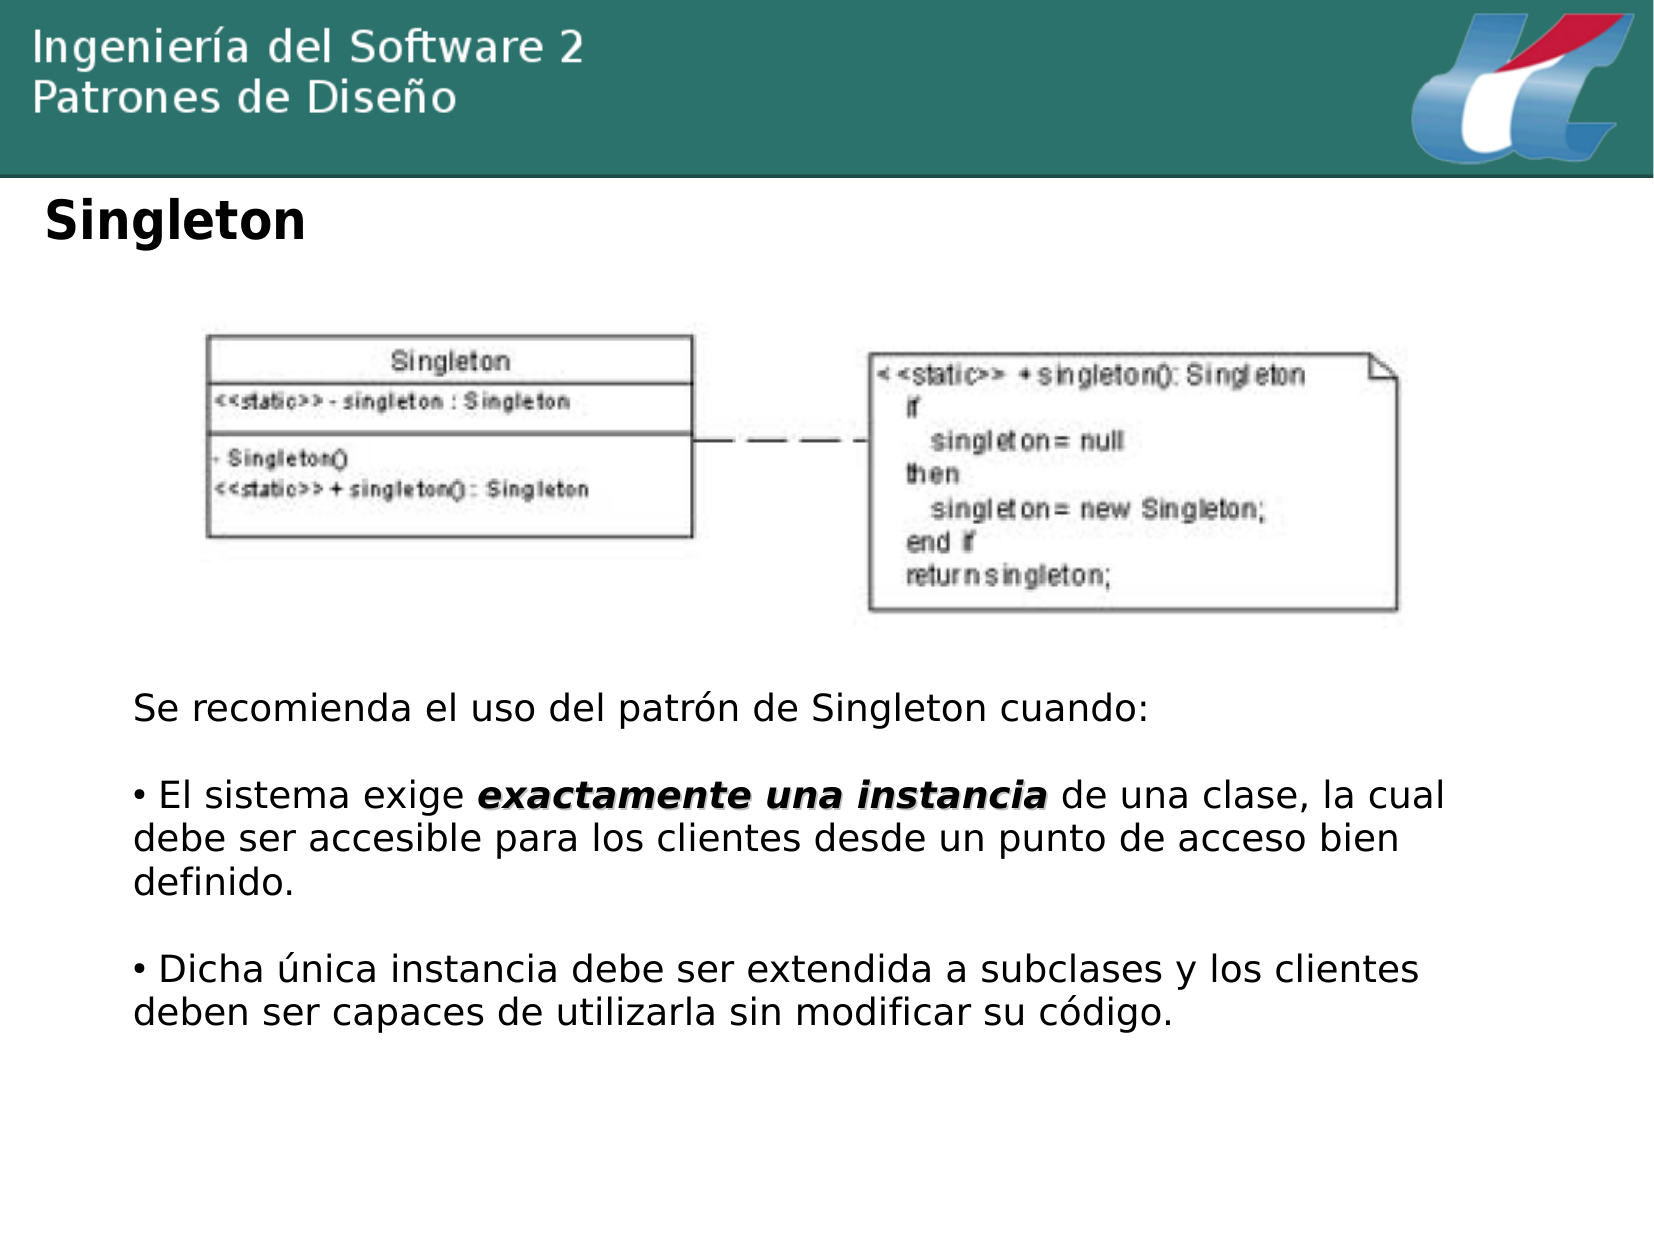

Singleton
Se recomienda el uso del patrón de Singleton cuando:
 El sistema exige exactamente una instancia de una clase, la cual debe ser accesible para los clientes desde un punto de acceso bien definido.
 Dicha única instancia debe ser extendida a subclases y los clientes deben ser capaces de utilizarla sin modificar su código.